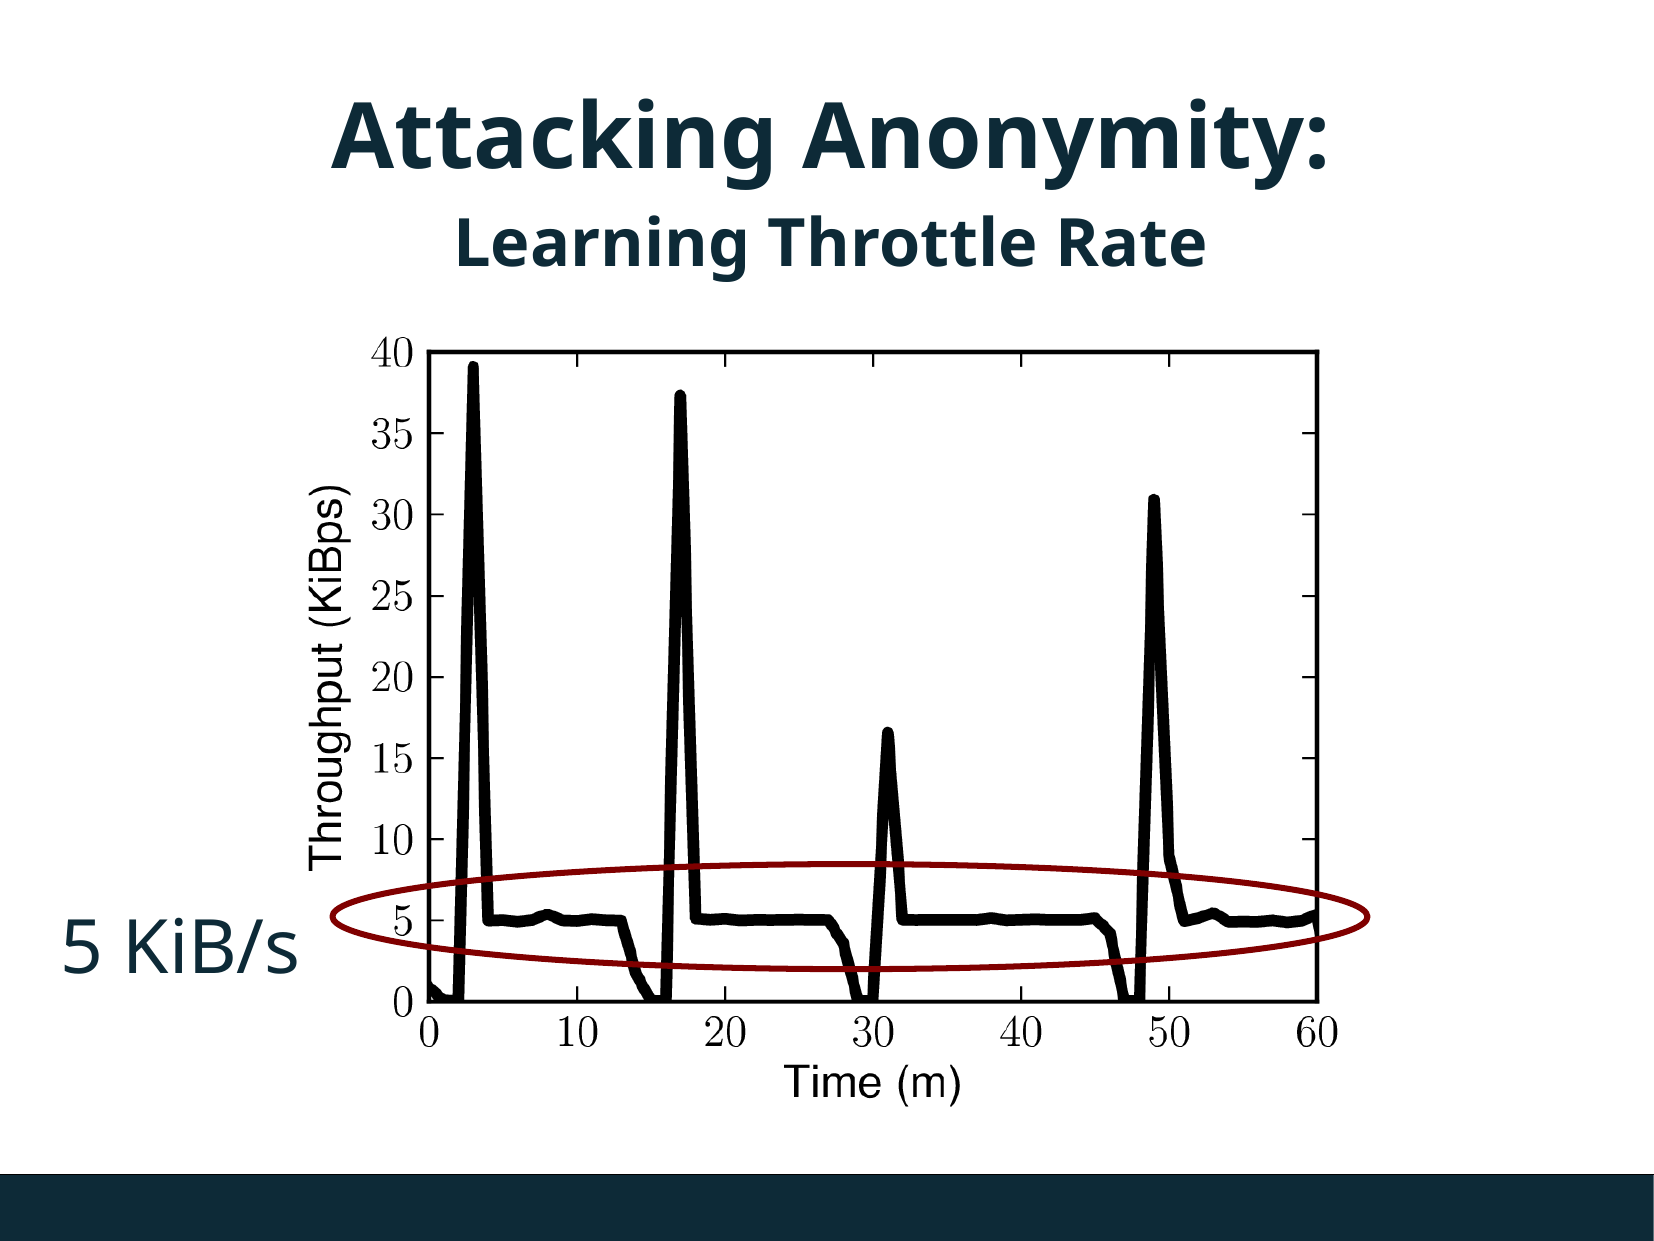

# Attacking Anonymity: Learning Throttle Rate
5 KiB/s